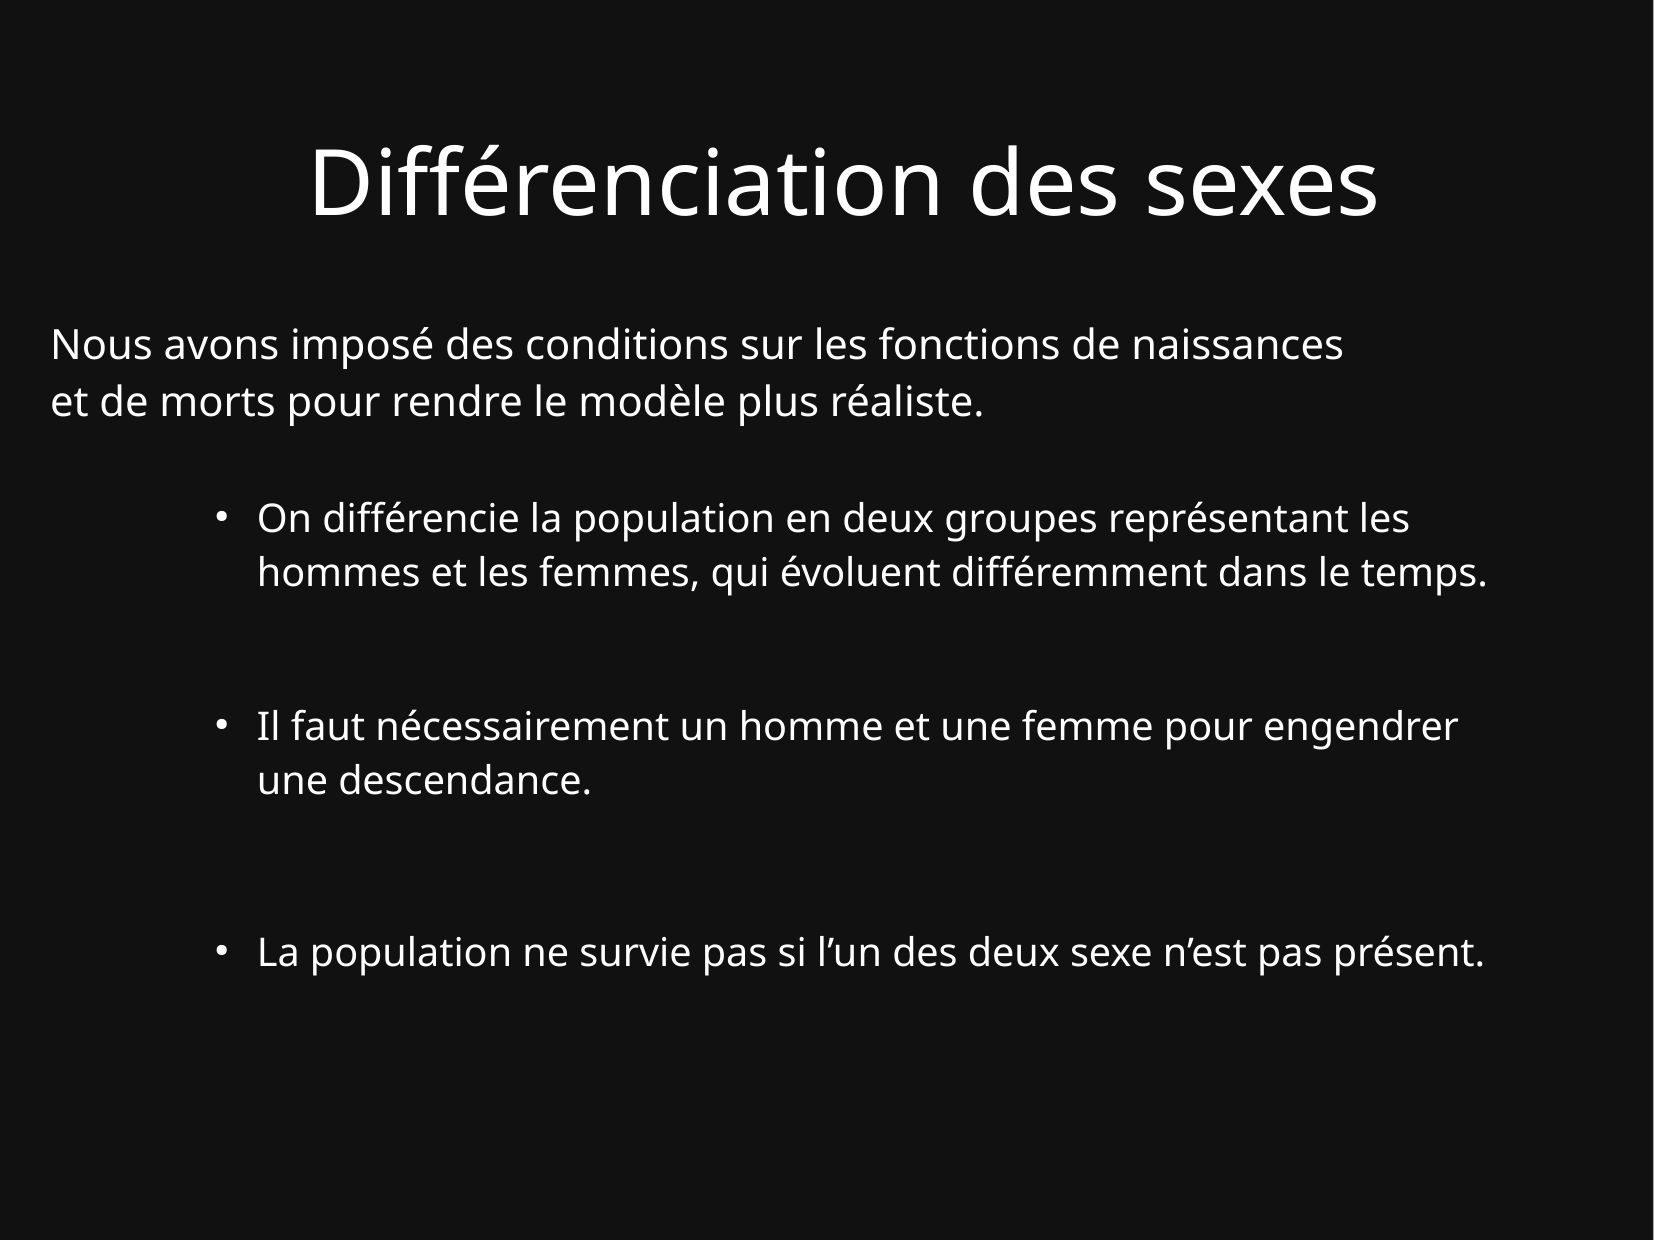

# Différenciation des sexes
Nous avons imposé des conditions sur les fonctions de naissances et de morts pour rendre le modèle plus réaliste.
On différencie la population en deux groupes représentant les hommes et les femmes, qui évoluent différemment dans le temps.
Il faut nécessairement un homme et une femme pour engendrer une descendance.
La population ne survie pas si l’un des deux sexe n’est pas présent.